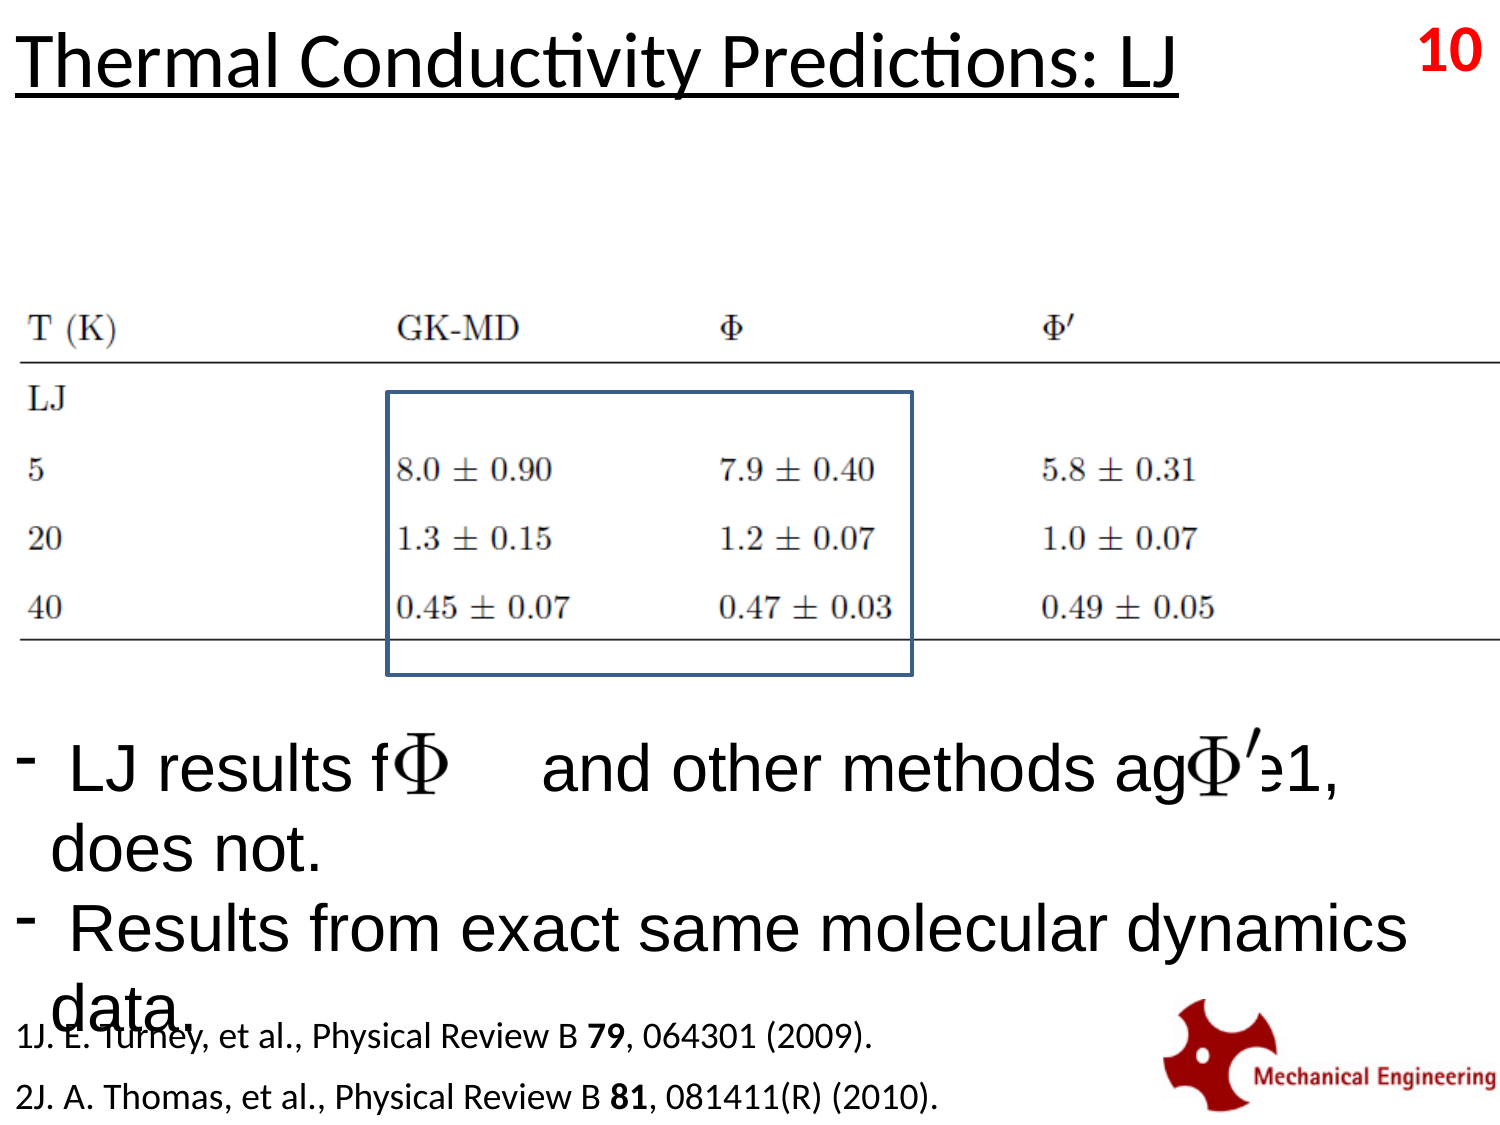

# Thermal Conductivity Predictions: LJ
10
 LJ results for and other methods agree1, does not.
 Results from exact same molecular dynamics data.
1J. E. Turney, et al., Physical Review B 79, 064301 (2009).
2J. A. Thomas, et al., Physical Review B 81, 081411(R) (2010).